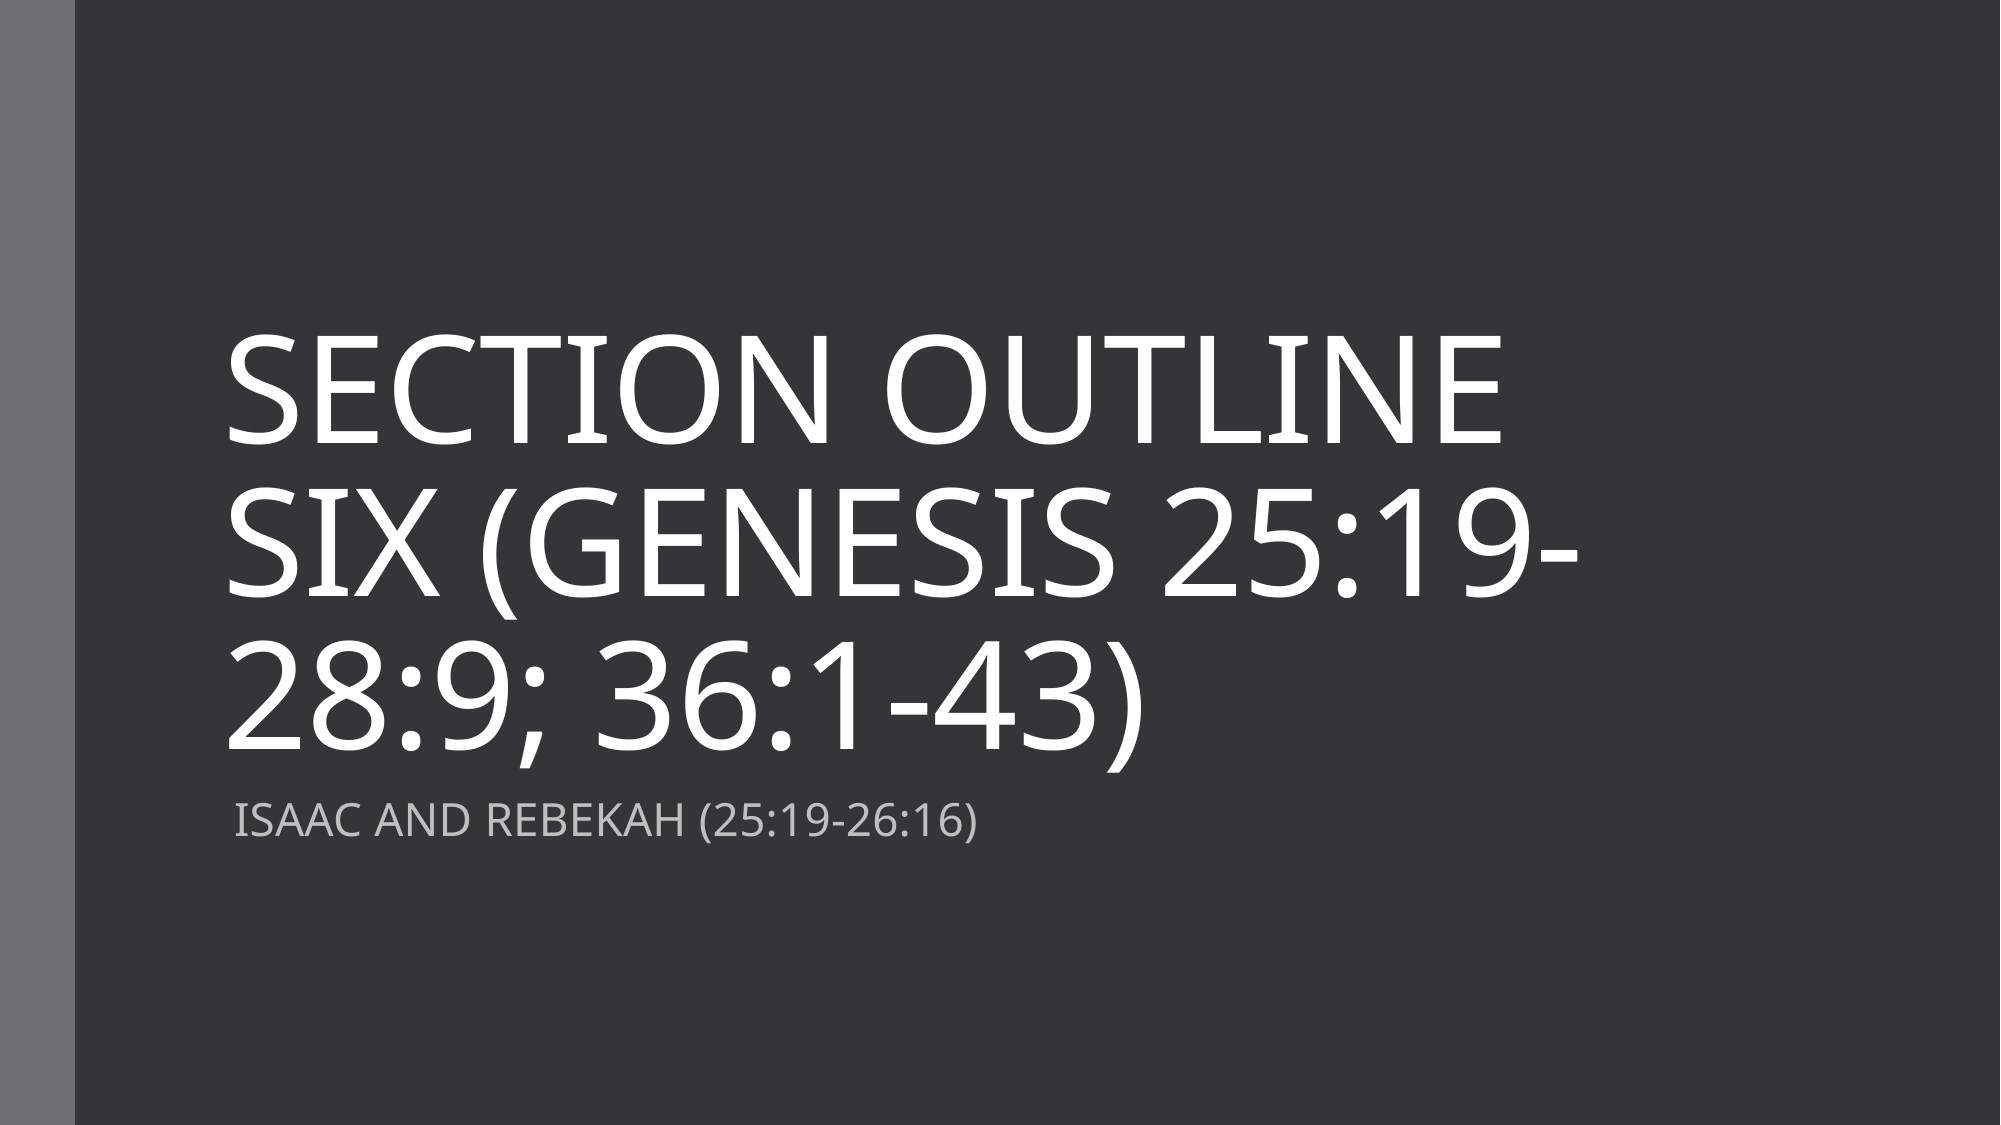

# SECTION OUTLINE SIX (GENESIS 25:19-28:9; 36:1-43)
 ISAAC AND REBEKAH (25:19-26:16)